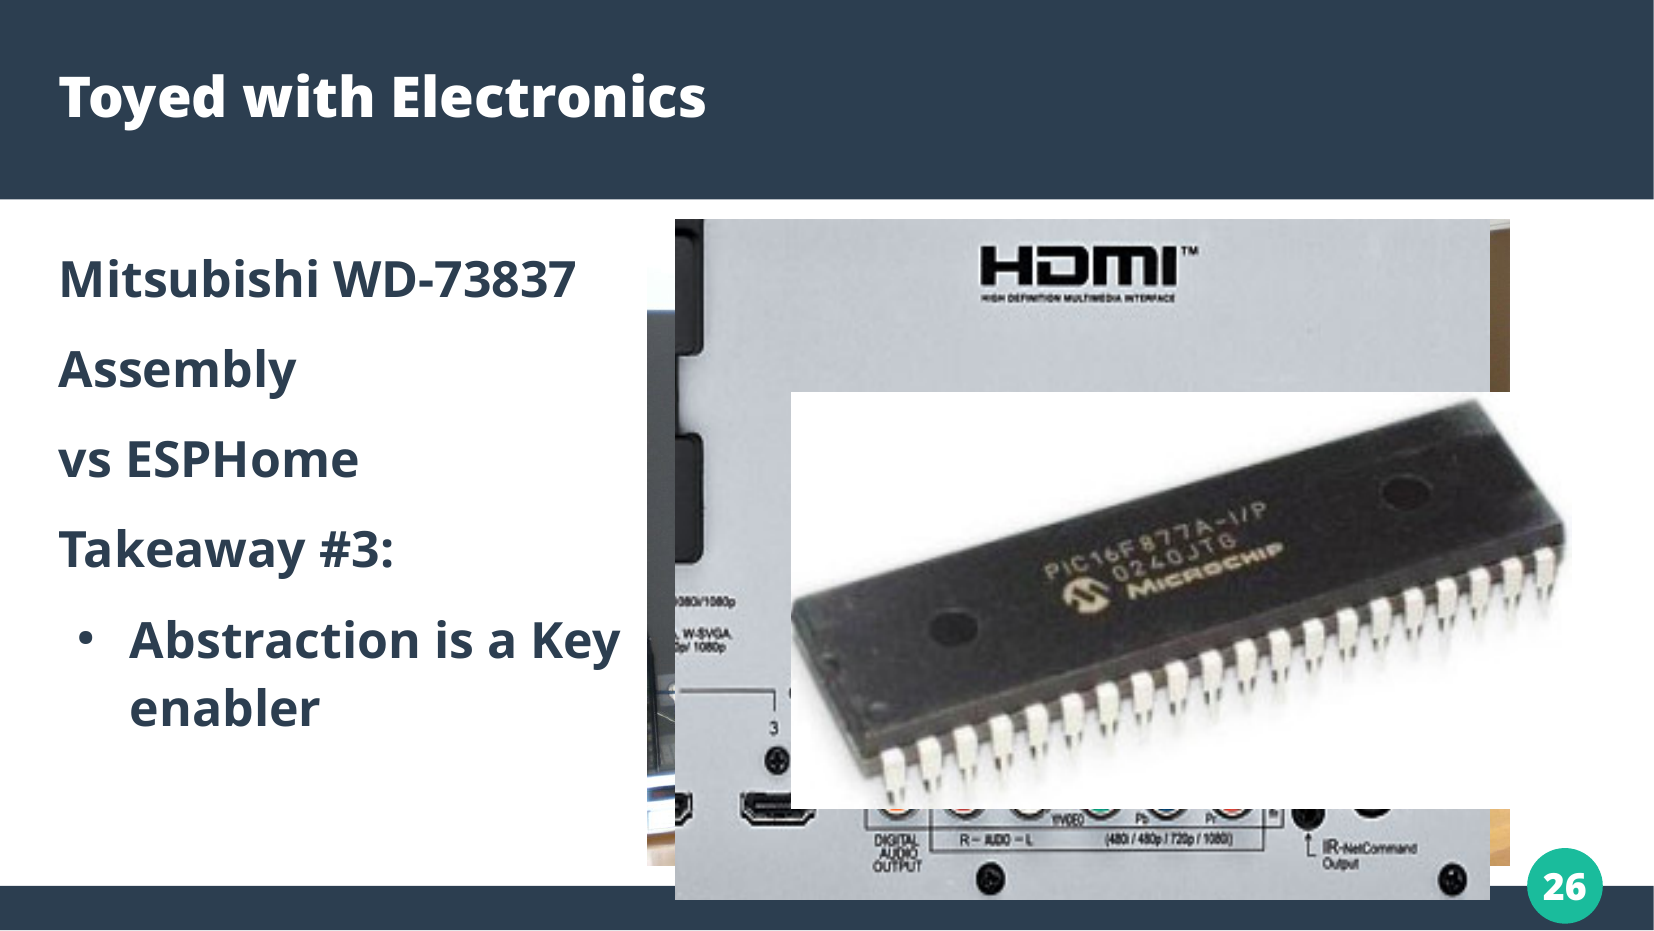

# Toyed with Electronics
Mitsubishi WD-73837
Assembly
vs ESPHome
Takeaway #3:
Abstraction is a Key enabler